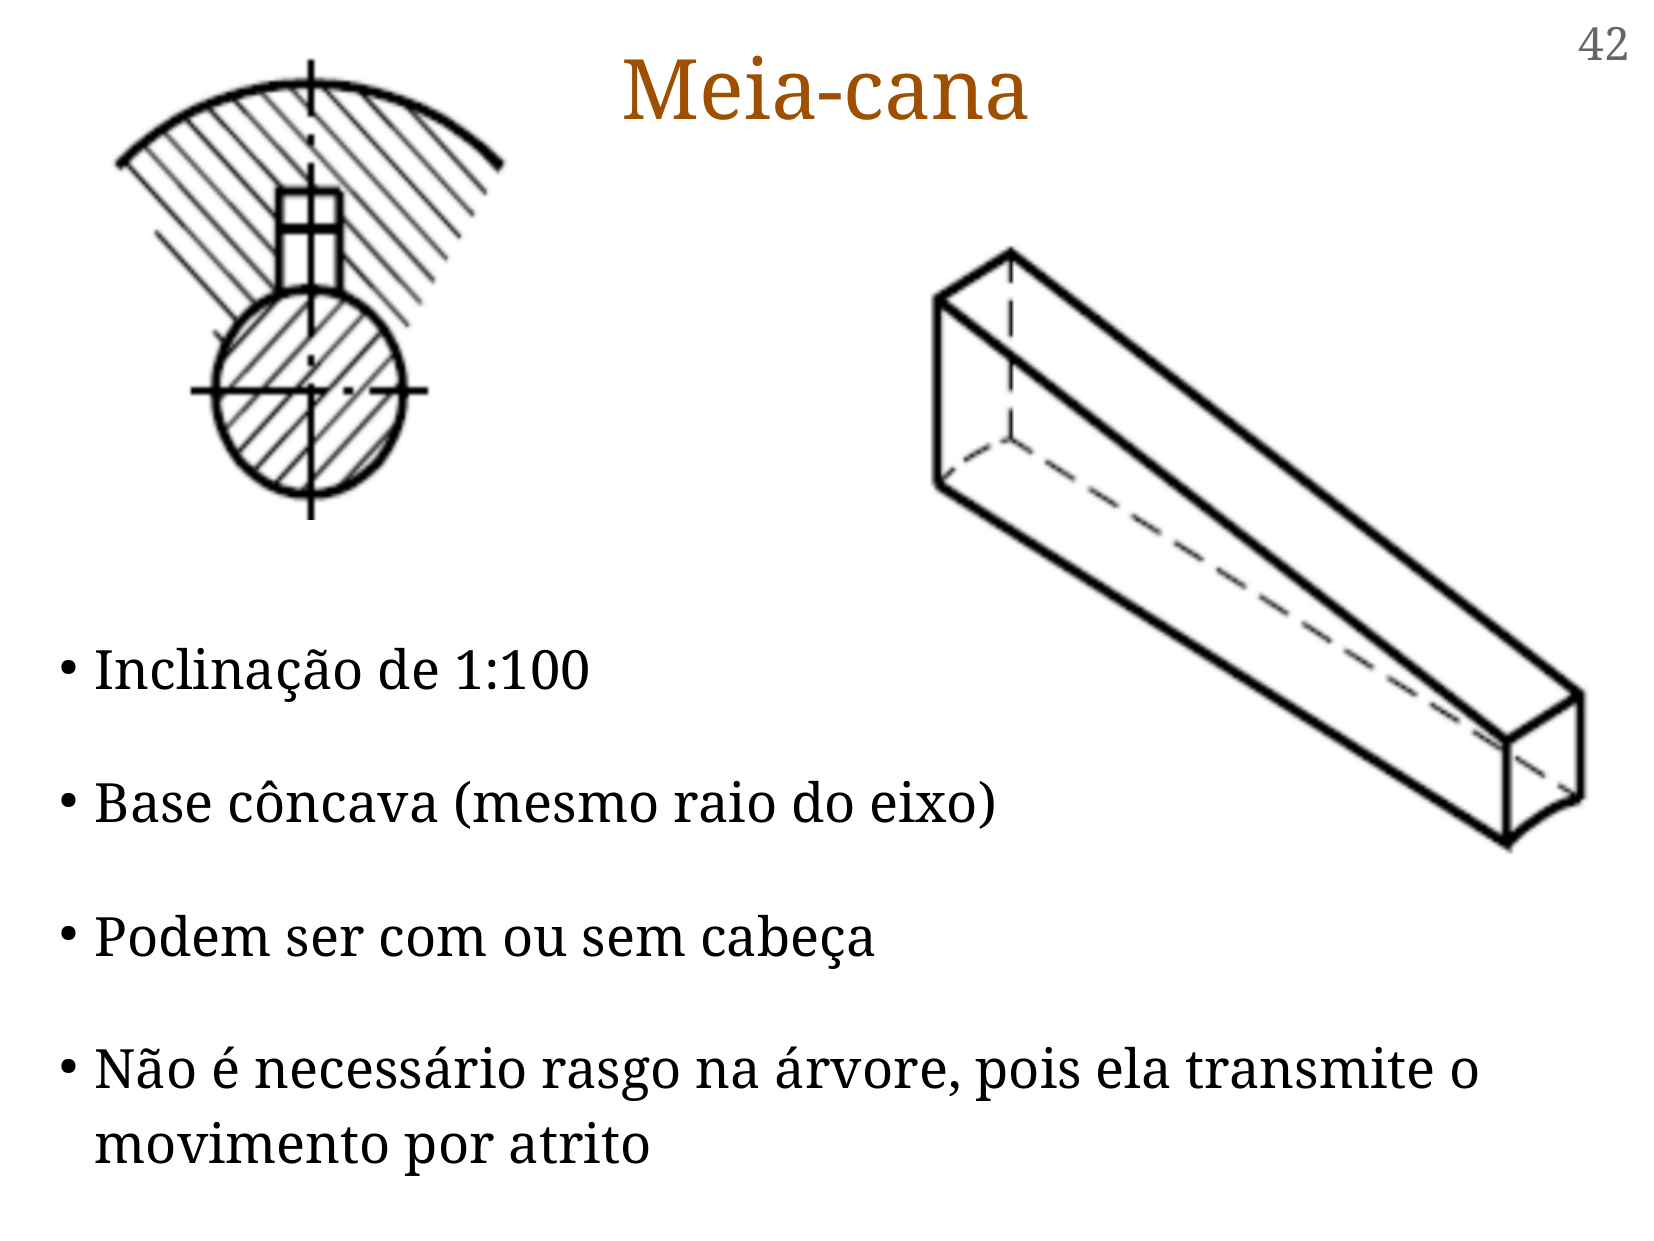

42
# Meia-cana
Inclinação de 1:100
Base côncava (mesmo raio do eixo)
Podem ser com ou sem cabeça
Não é necessário rasgo na árvore, pois ela transmite o movimento por atrito